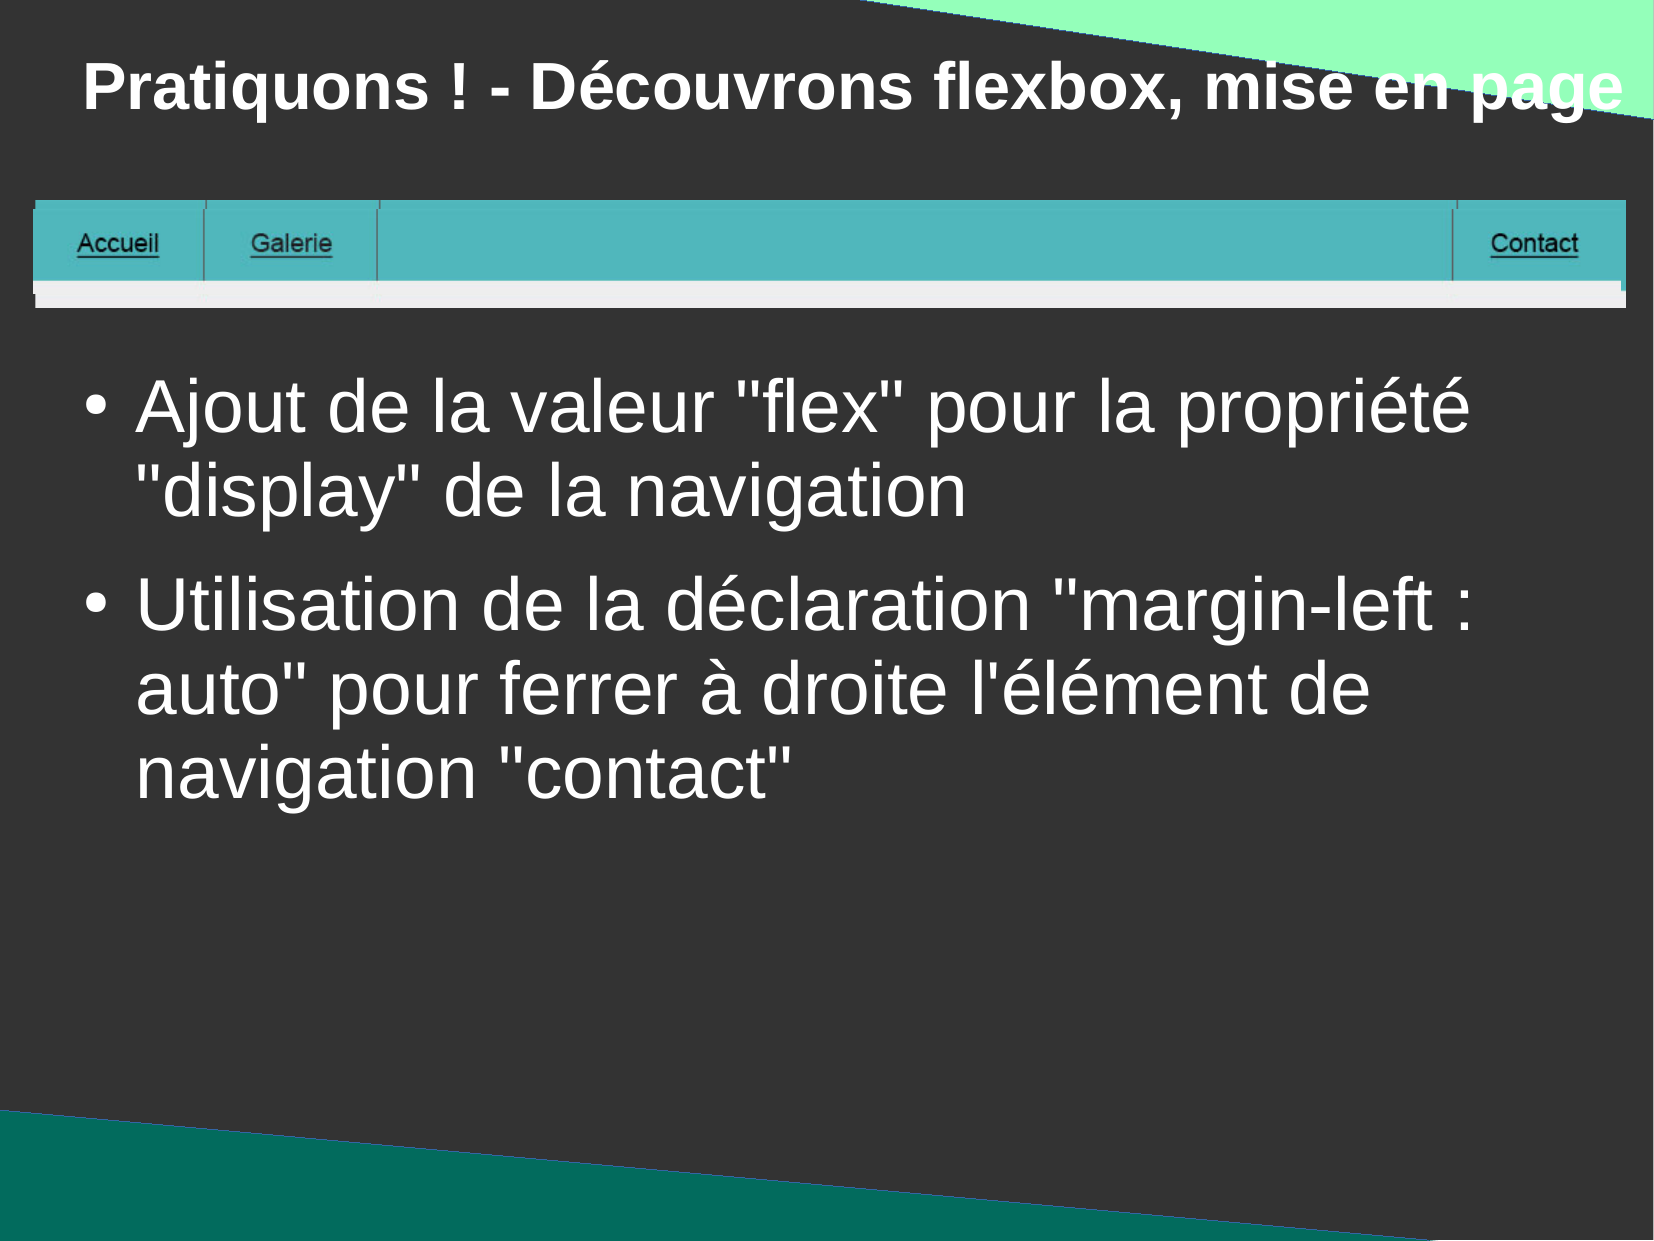

# Pratiquons ! - Découvrons flexbox, mise en page
Ajout de la valeur "flex" pour la propriété "display" de la navigation
Utilisation de la déclaration "margin-left : auto" pour ferrer à droite l'élément de navigation "contact"